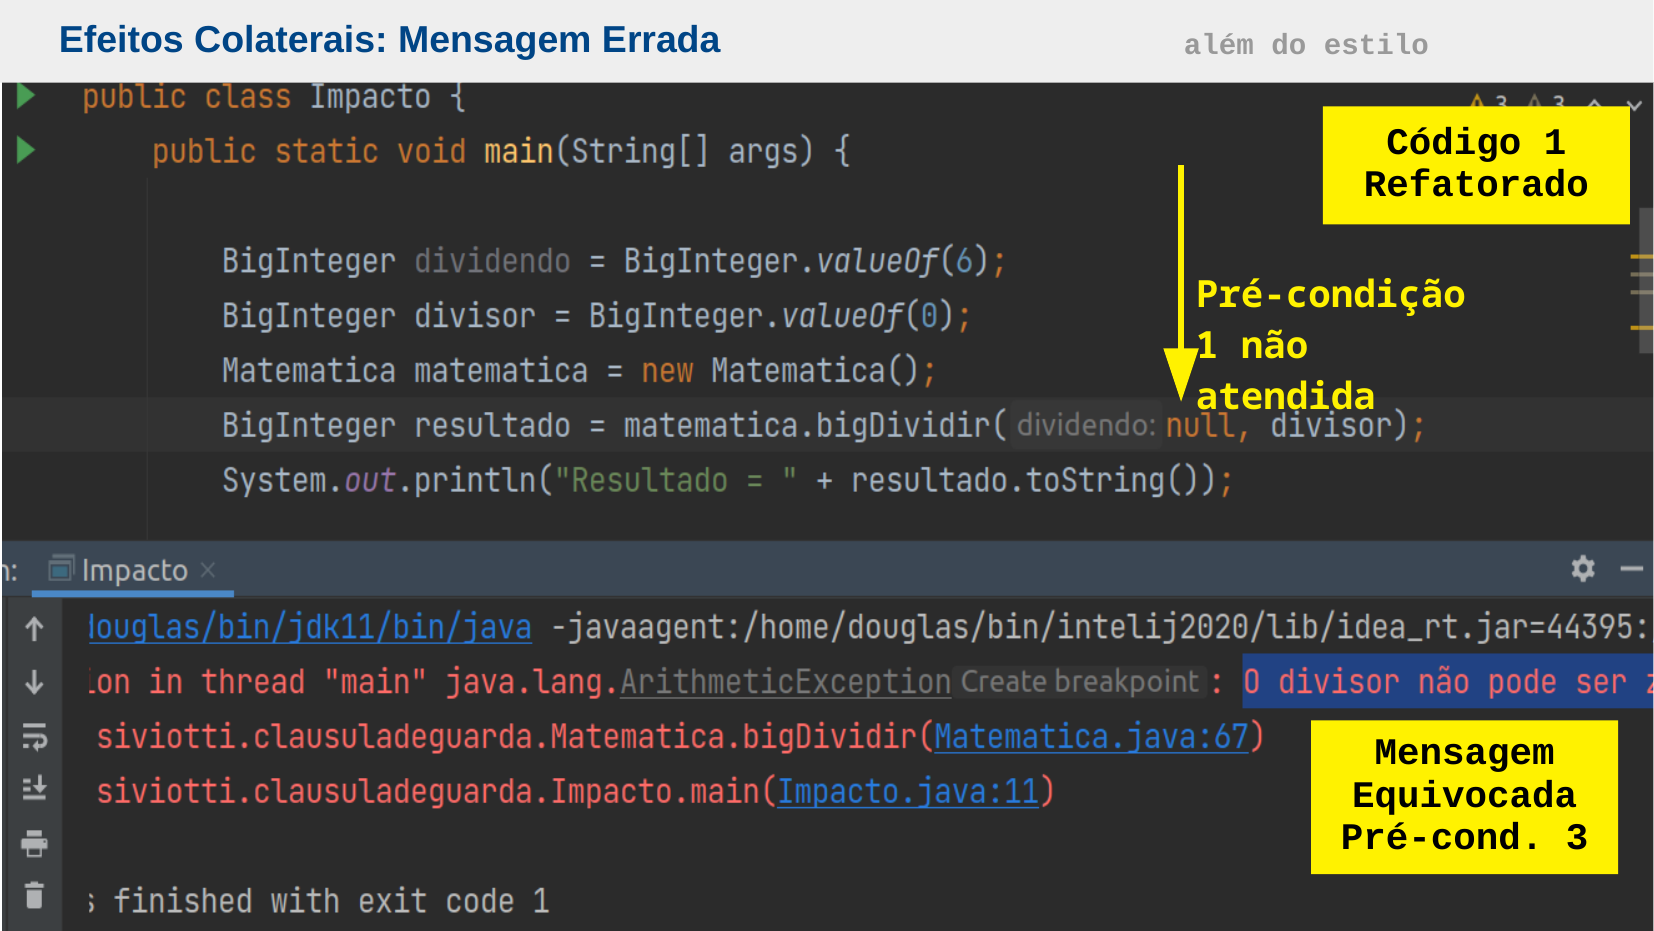

Efeitos Colaterais: Mensagem Errada
além do estilo
Código 1
Refatorado
Pré-condição 1 não atendida
Mensagem
Equivocada
Pré-cond. 3
#